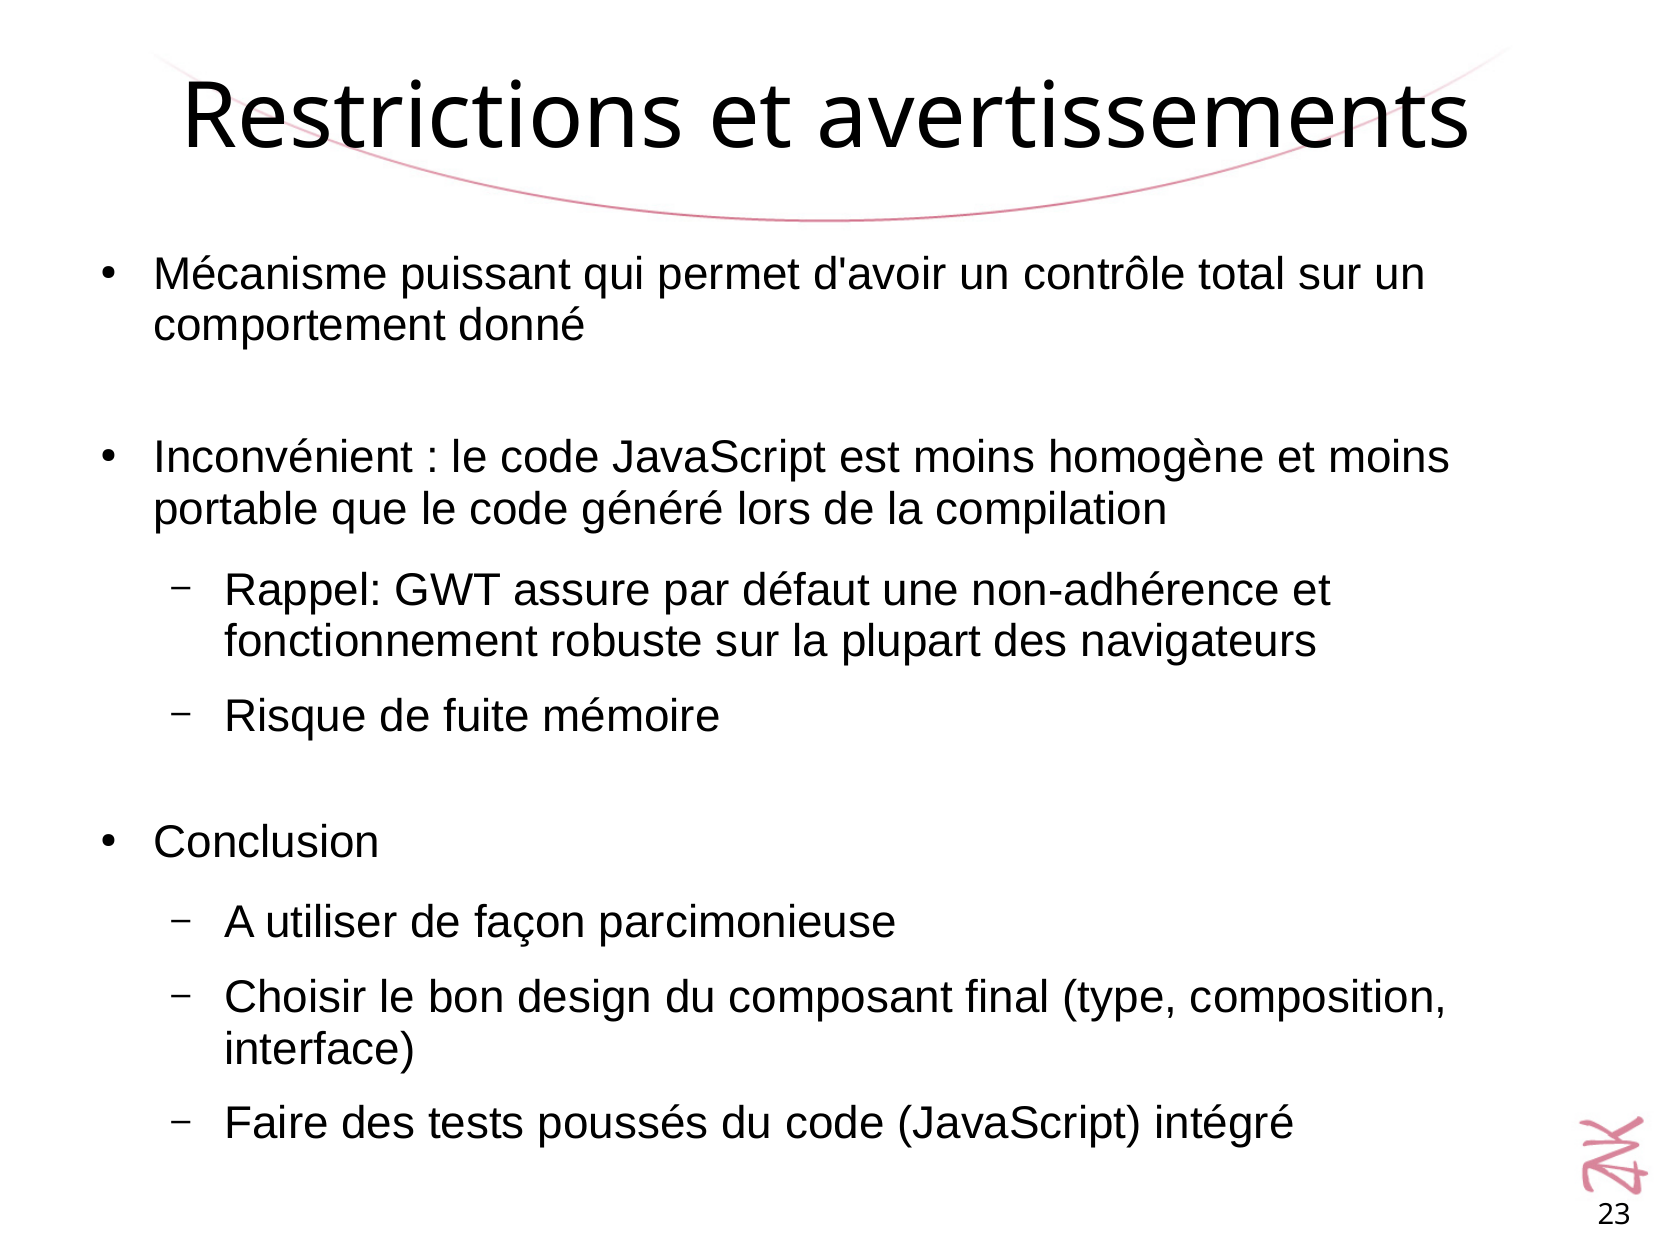

# Restrictions et avertissements
Mécanisme puissant qui permet d'avoir un contrôle total sur un comportement donné
Inconvénient : le code JavaScript est moins homogène et moins portable que le code généré lors de la compilation
Rappel: GWT assure par défaut une non-adhérence et fonctionnement robuste sur la plupart des navigateurs
Risque de fuite mémoire
Conclusion
A utiliser de façon parcimonieuse
Choisir le bon design du composant final (type, composition, interface)
Faire des tests poussés du code (JavaScript) intégré
23